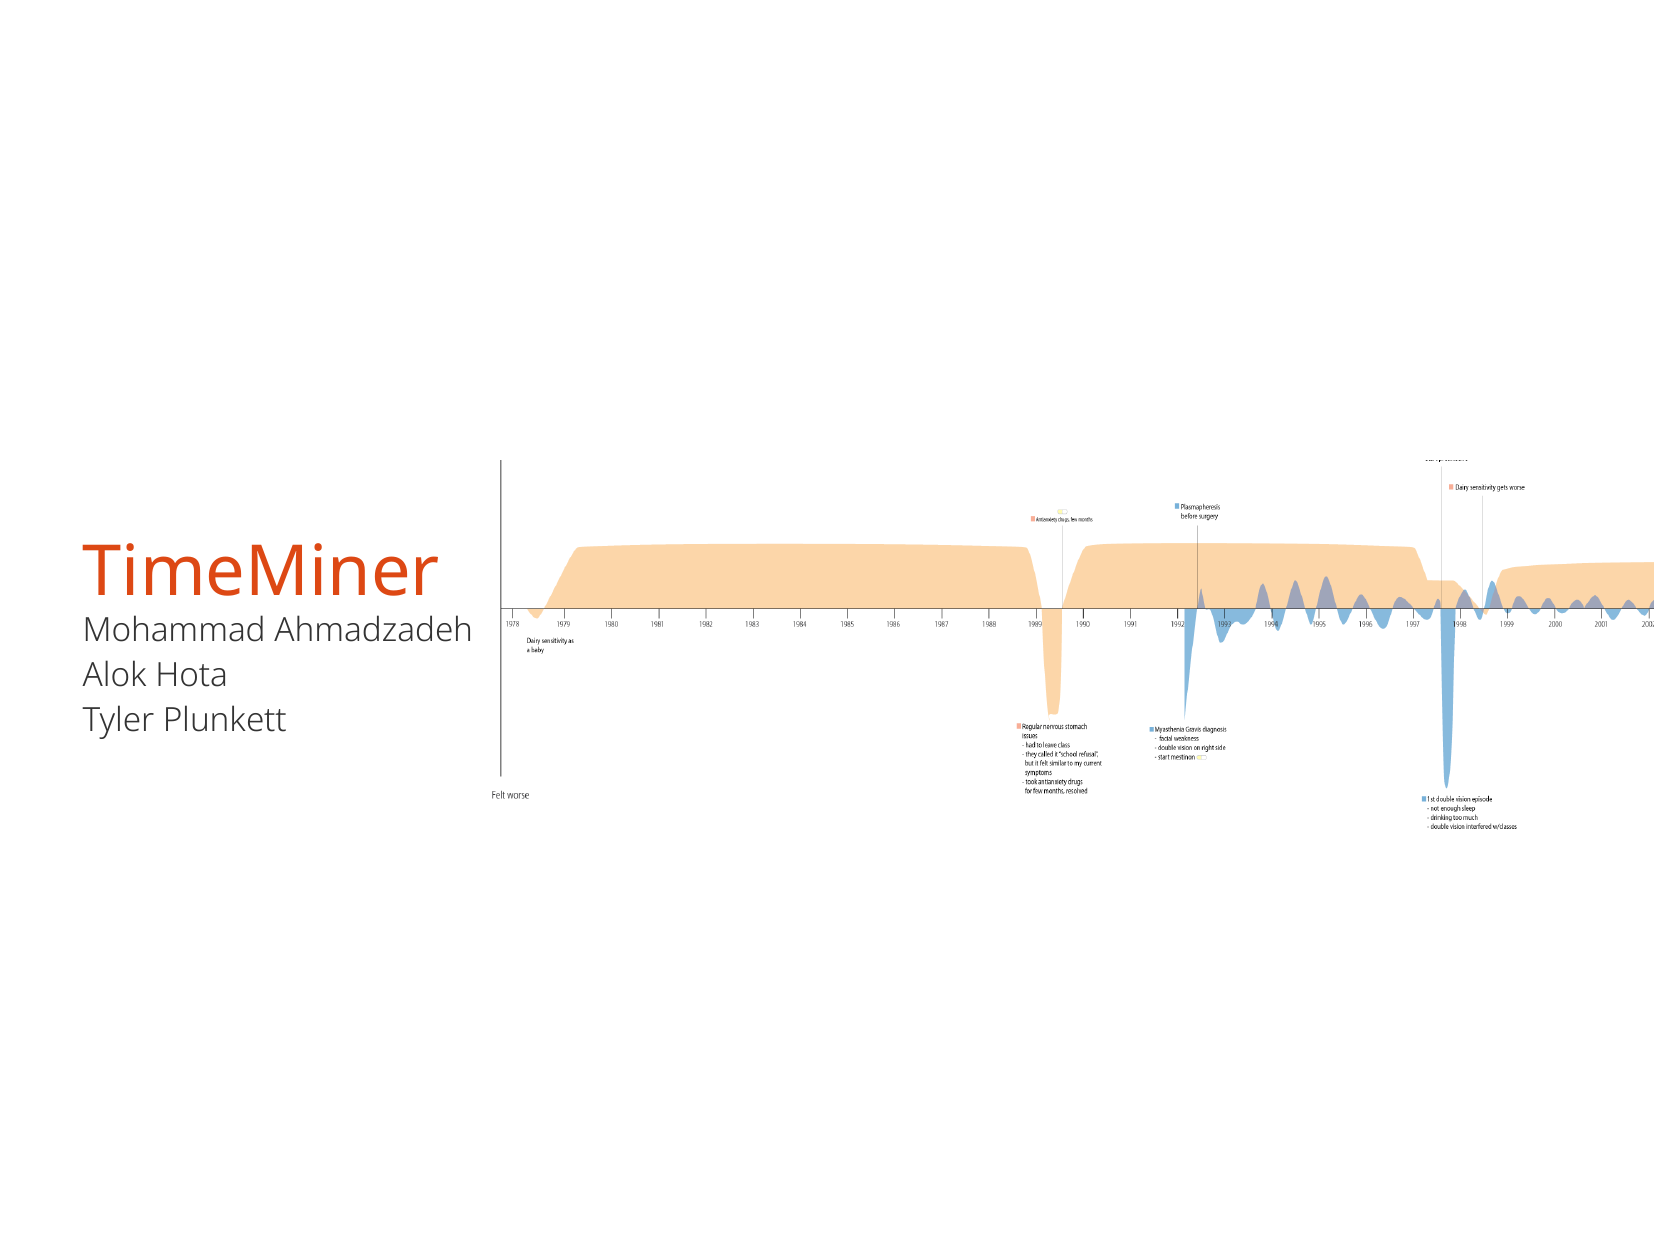

# Mohammad Ahmadzadeh
Alok Hota
Tyler Plunkett
TimeMiner